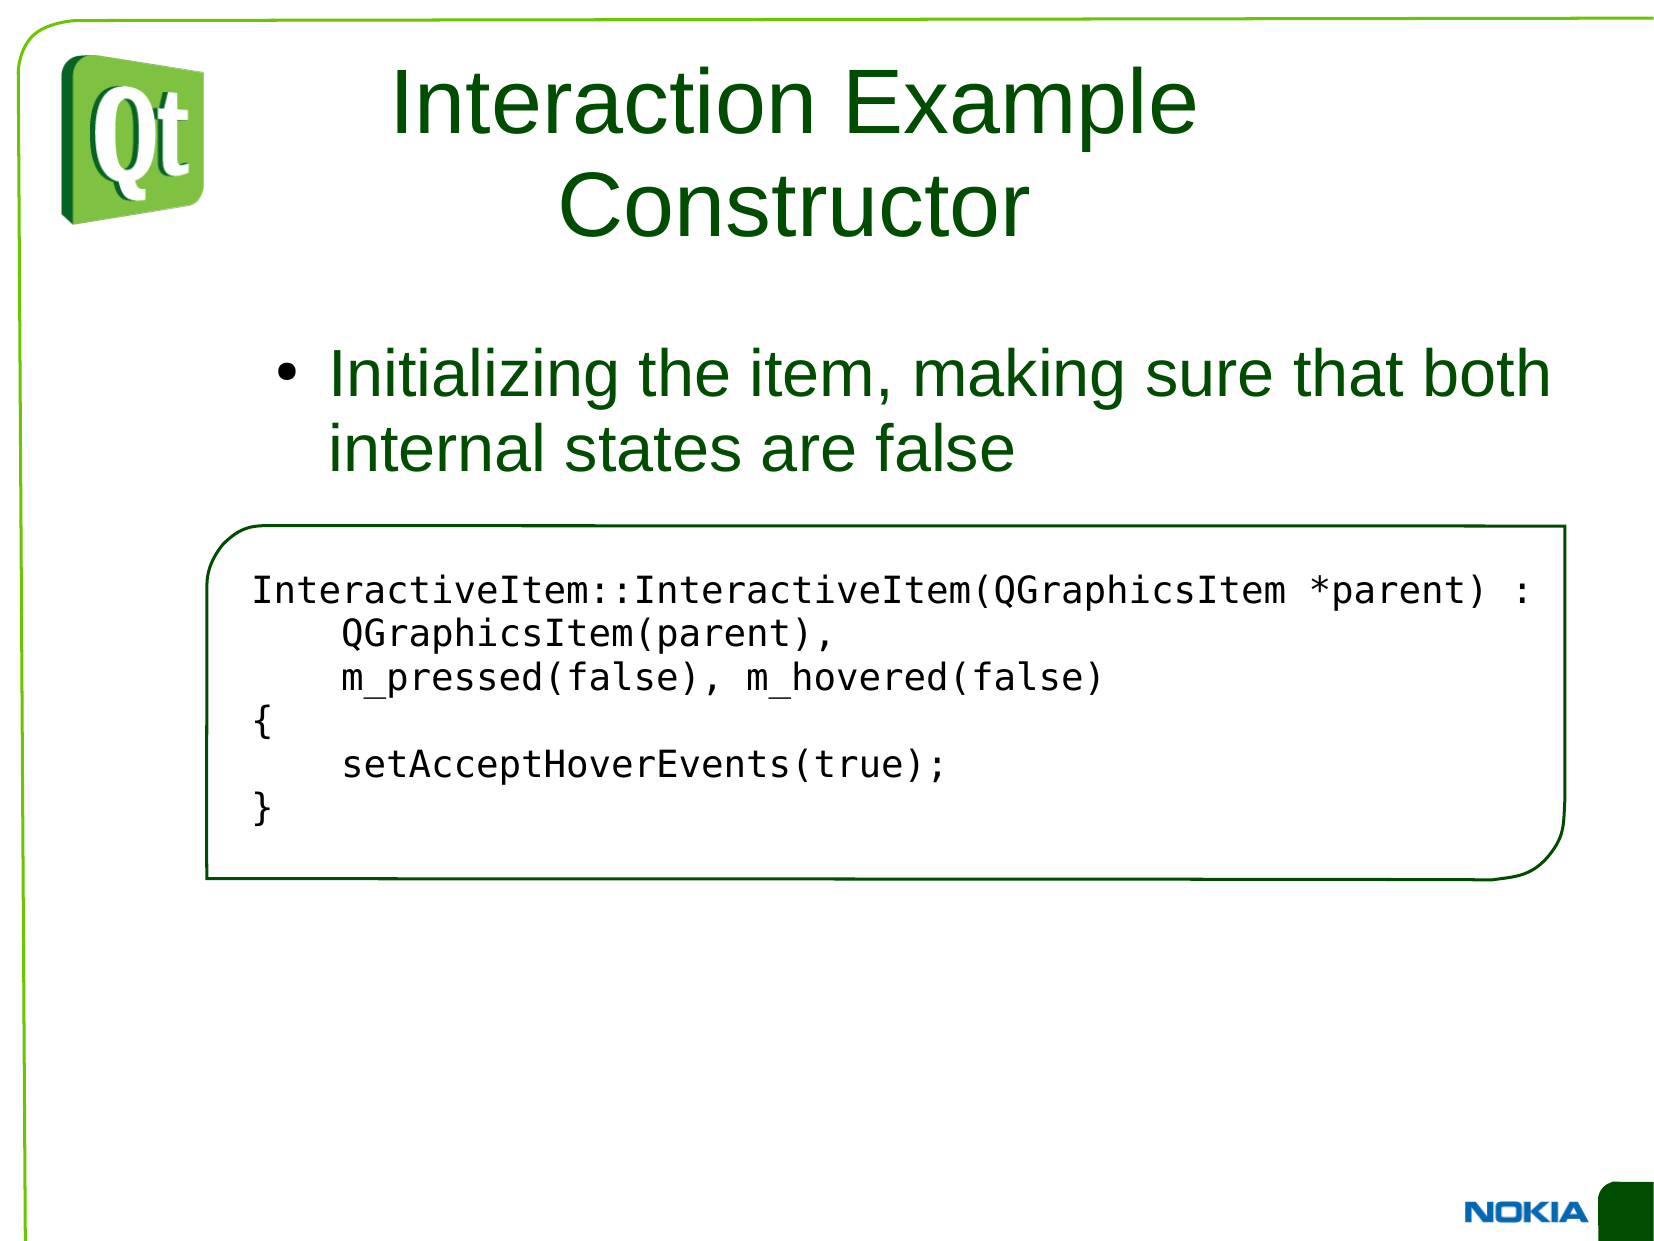

# Interaction Example Constructor
Initializing the item, making sure that both internal states are false
InteractiveItem::InteractiveItem(QGraphicsItem *parent) :
 QGraphicsItem(parent),
 m_pressed(false), m_hovered(false)
{
 setAcceptHoverEvents(true);
}